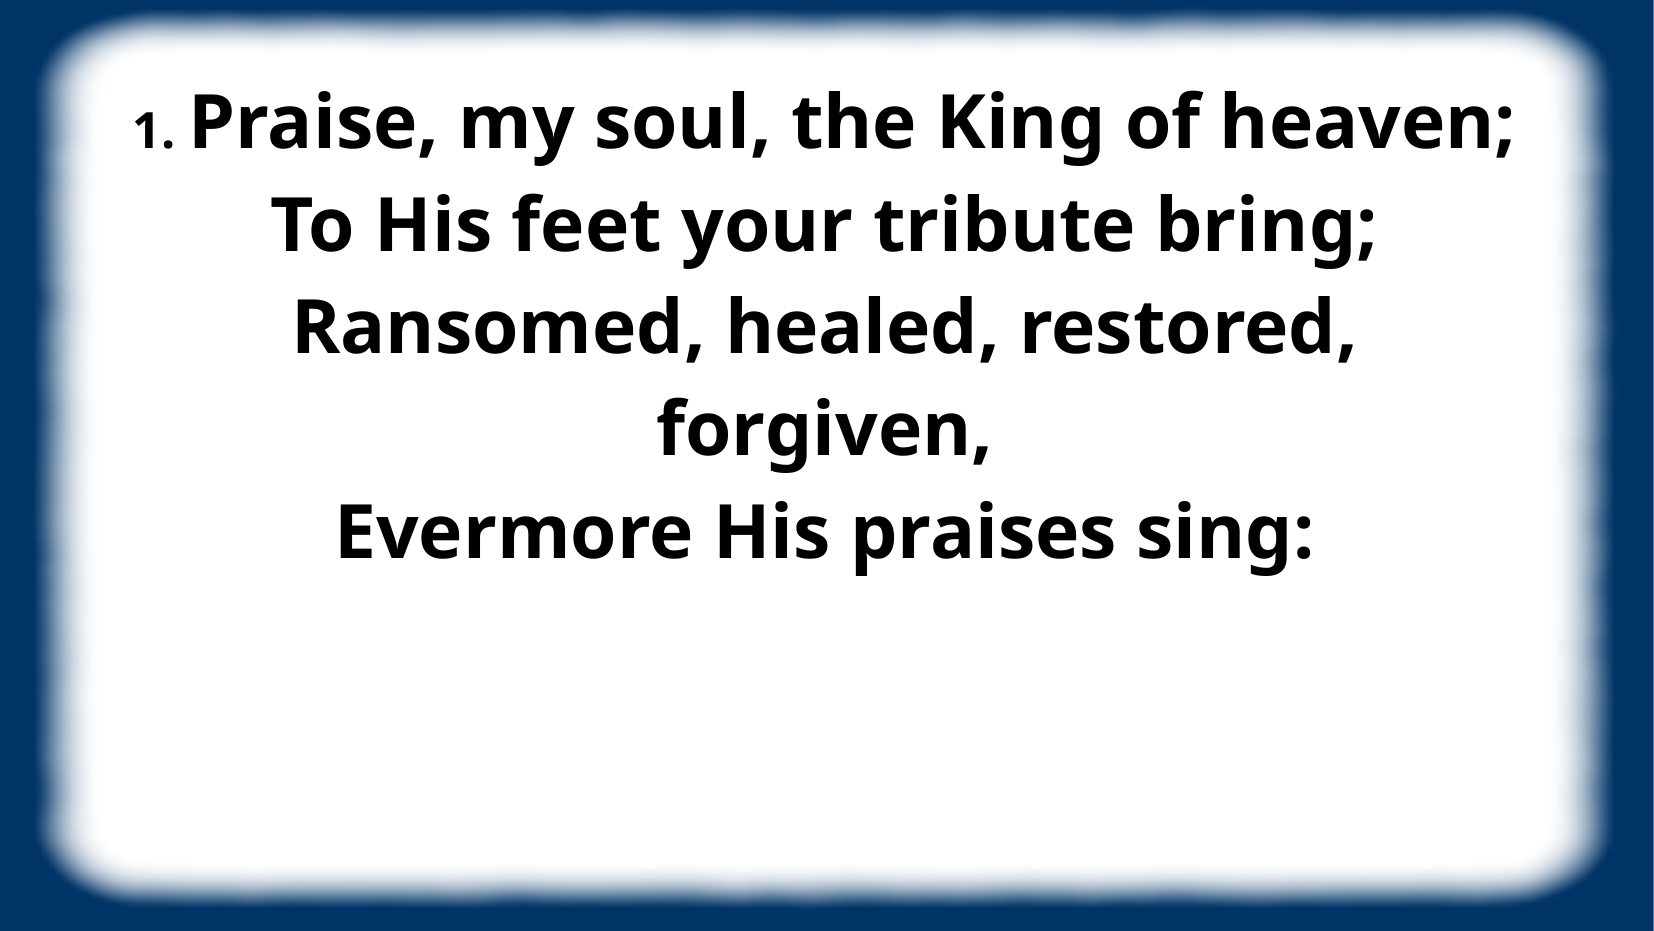

1. Praise, my soul, the King of heaven;
To His feet your tribute bring;
Ransomed, healed, restored, forgiven,
Evermore His praises sing: